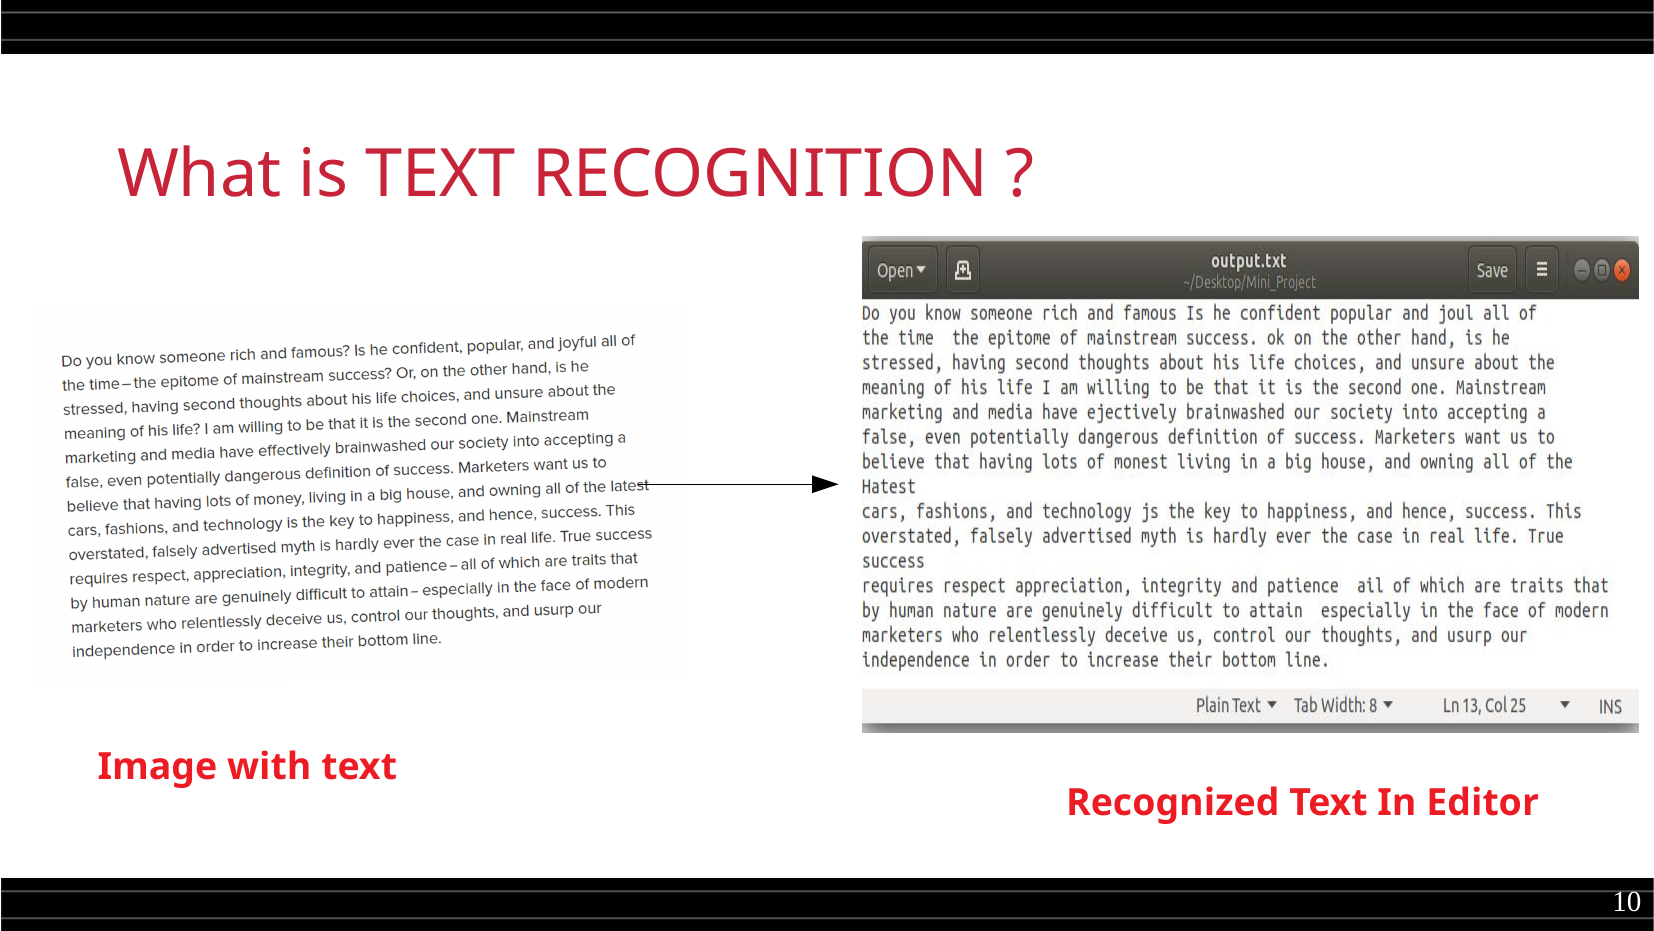

# What is TEXT RECOGNITION ?
Image with text
Recognized Text In Editor